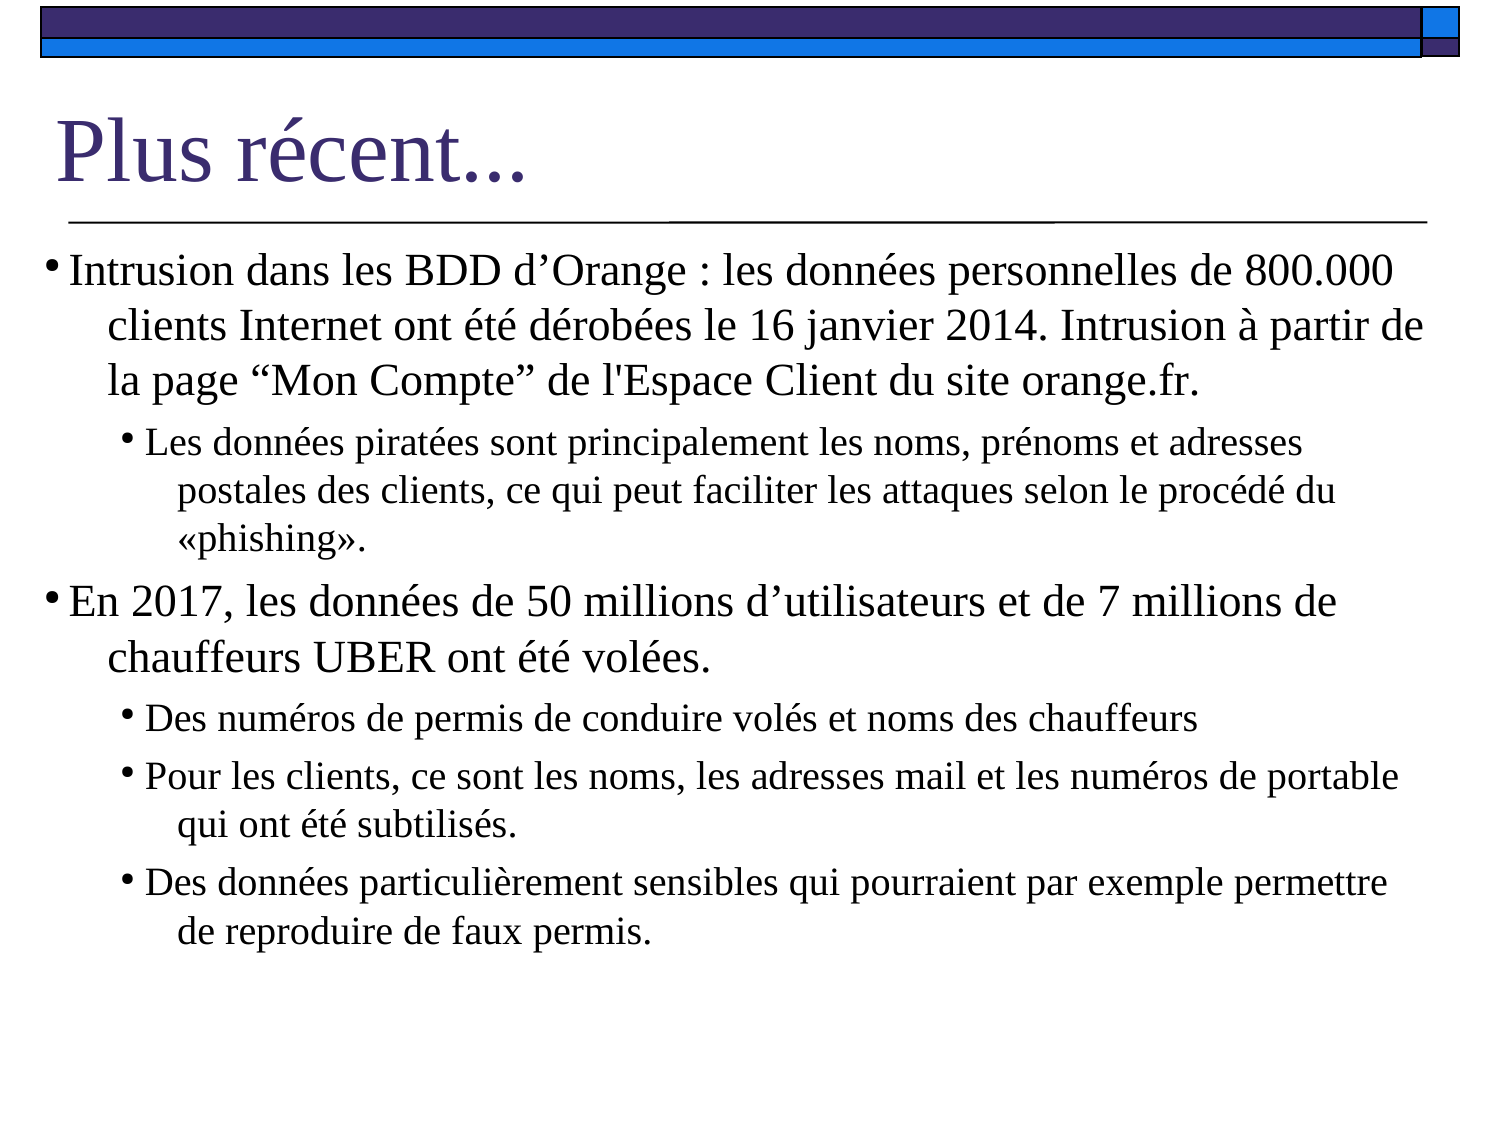

# Plus récent...
Intrusion dans les BDD d’Orange : les données personnelles de 800.000 clients Internet ont été dérobées le 16 janvier 2014. Intrusion à partir de la page “Mon Compte” de l'Espace Client du site orange.fr.
Les données piratées sont principalement les noms, prénoms et adresses postales des clients, ce qui peut faciliter les attaques selon le procédé du «phishing».
En 2017, les données de 50 millions d’utilisateurs et de 7 millions de chauffeurs UBER ont été volées.
Des numéros de permis de conduire volés et noms des chauffeurs
Pour les clients, ce sont les noms, les adresses mail et les numéros de portable qui ont été subtilisés.
Des données particulièrement sensibles qui pourraient par exemple permettre de reproduire de faux permis.